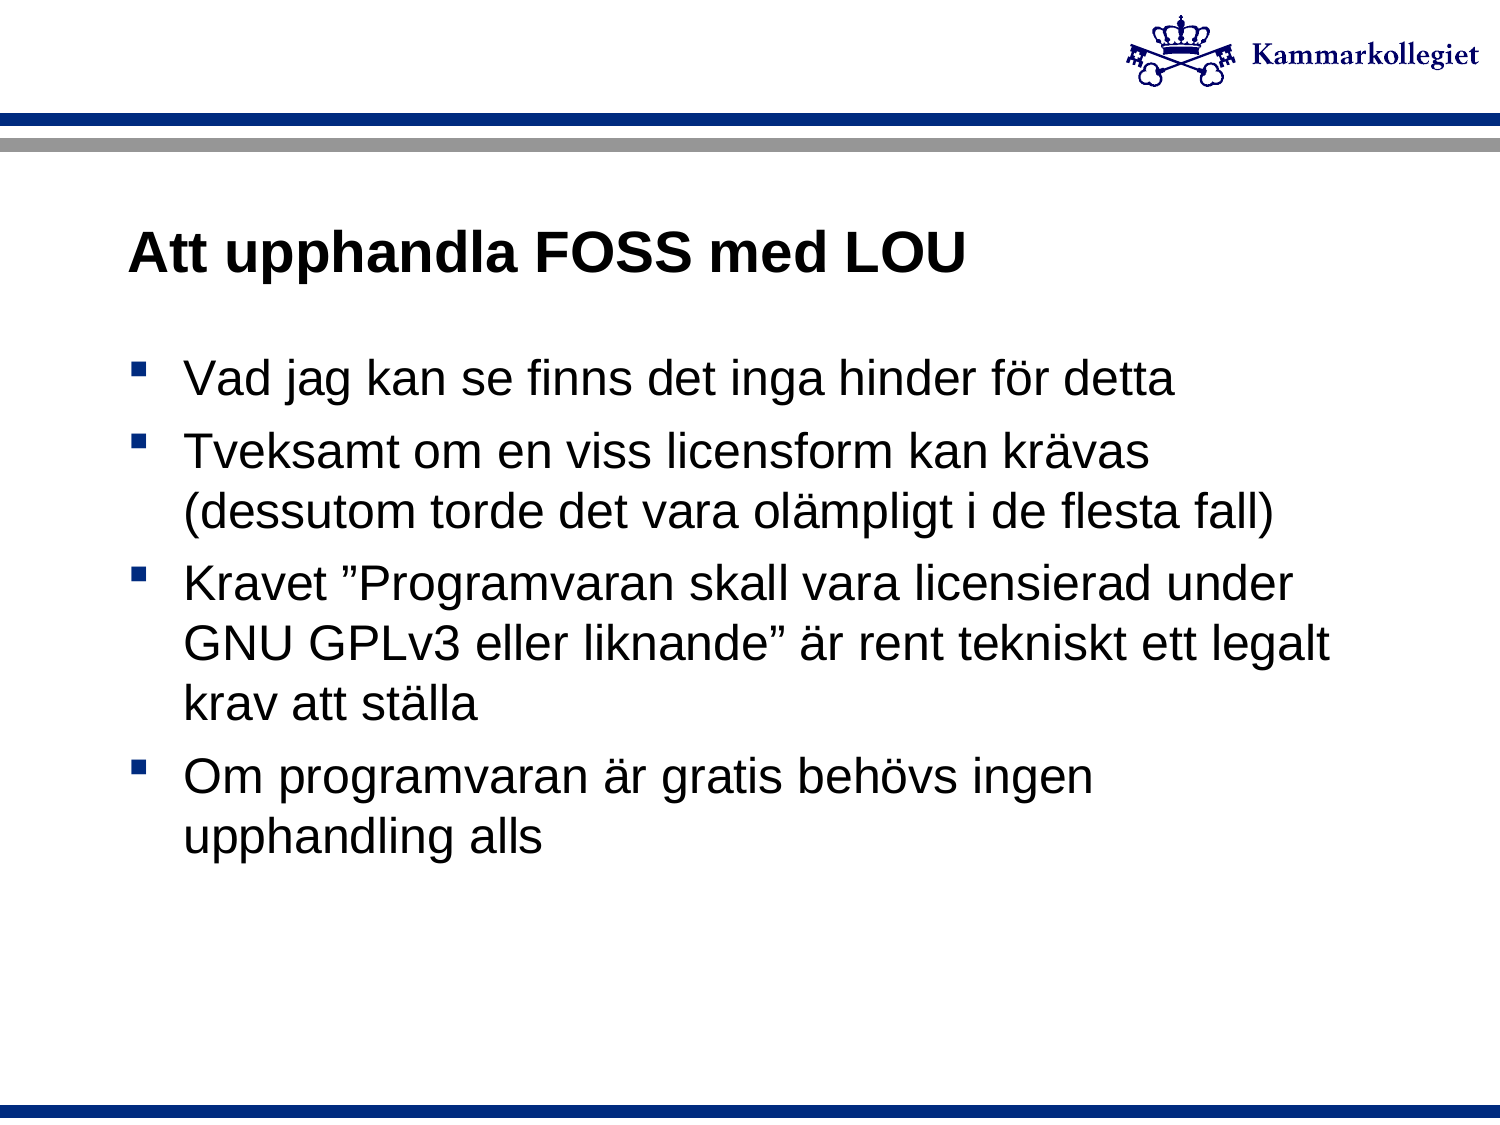

# Att upphandla FOSS med LOU
Vad jag kan se finns det inga hinder för detta
Tveksamt om en viss licensform kan krävas (dessutom torde det vara olämpligt i de flesta fall)
Kravet ”Programvaran skall vara licensierad under GNU GPLv3 eller liknande” är rent tekniskt ett legalt krav att ställa
Om programvaran är gratis behövs ingen upphandling alls